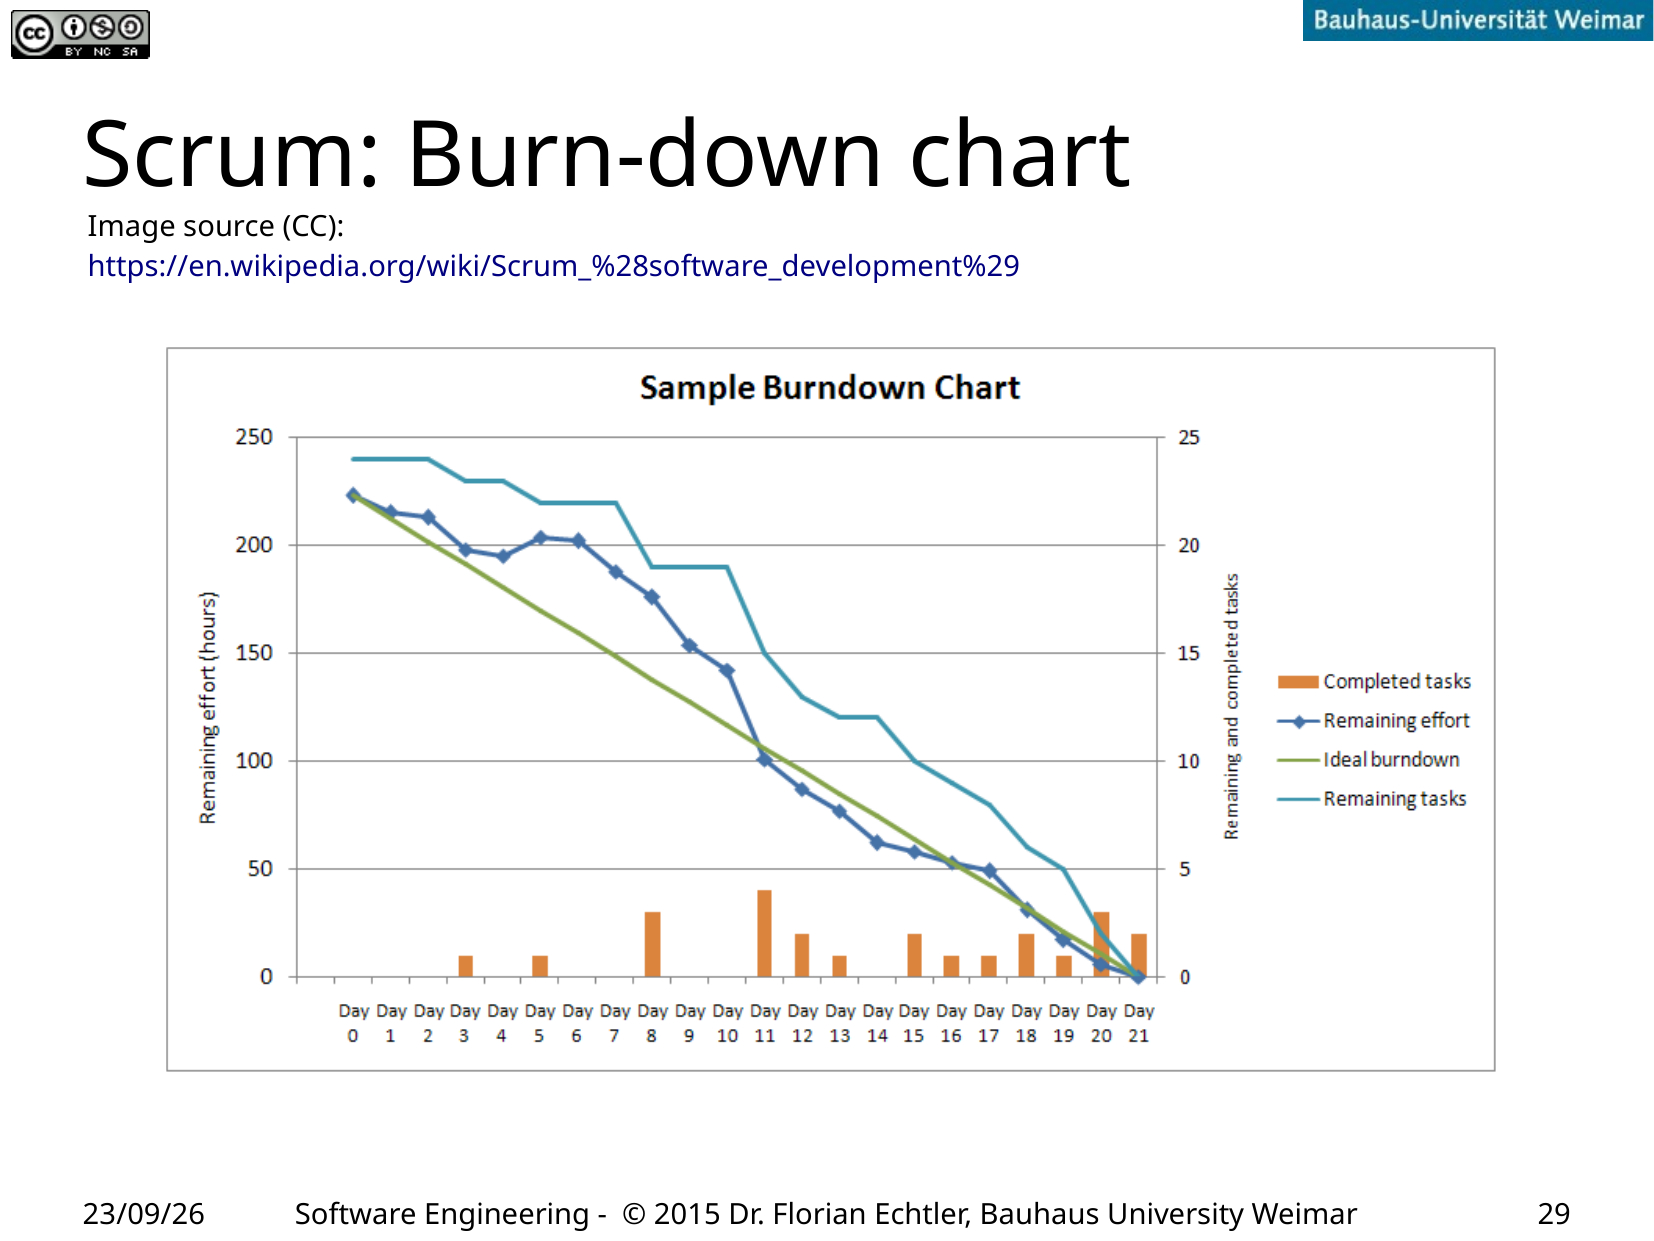

# Scrum: Burn-down chart
Image source (CC): https://en.wikipedia.org/wiki/Scrum_%28software_development%29
Software Engineering - © 2015 Dr. Florian Echtler, Bauhaus University Weimar
29